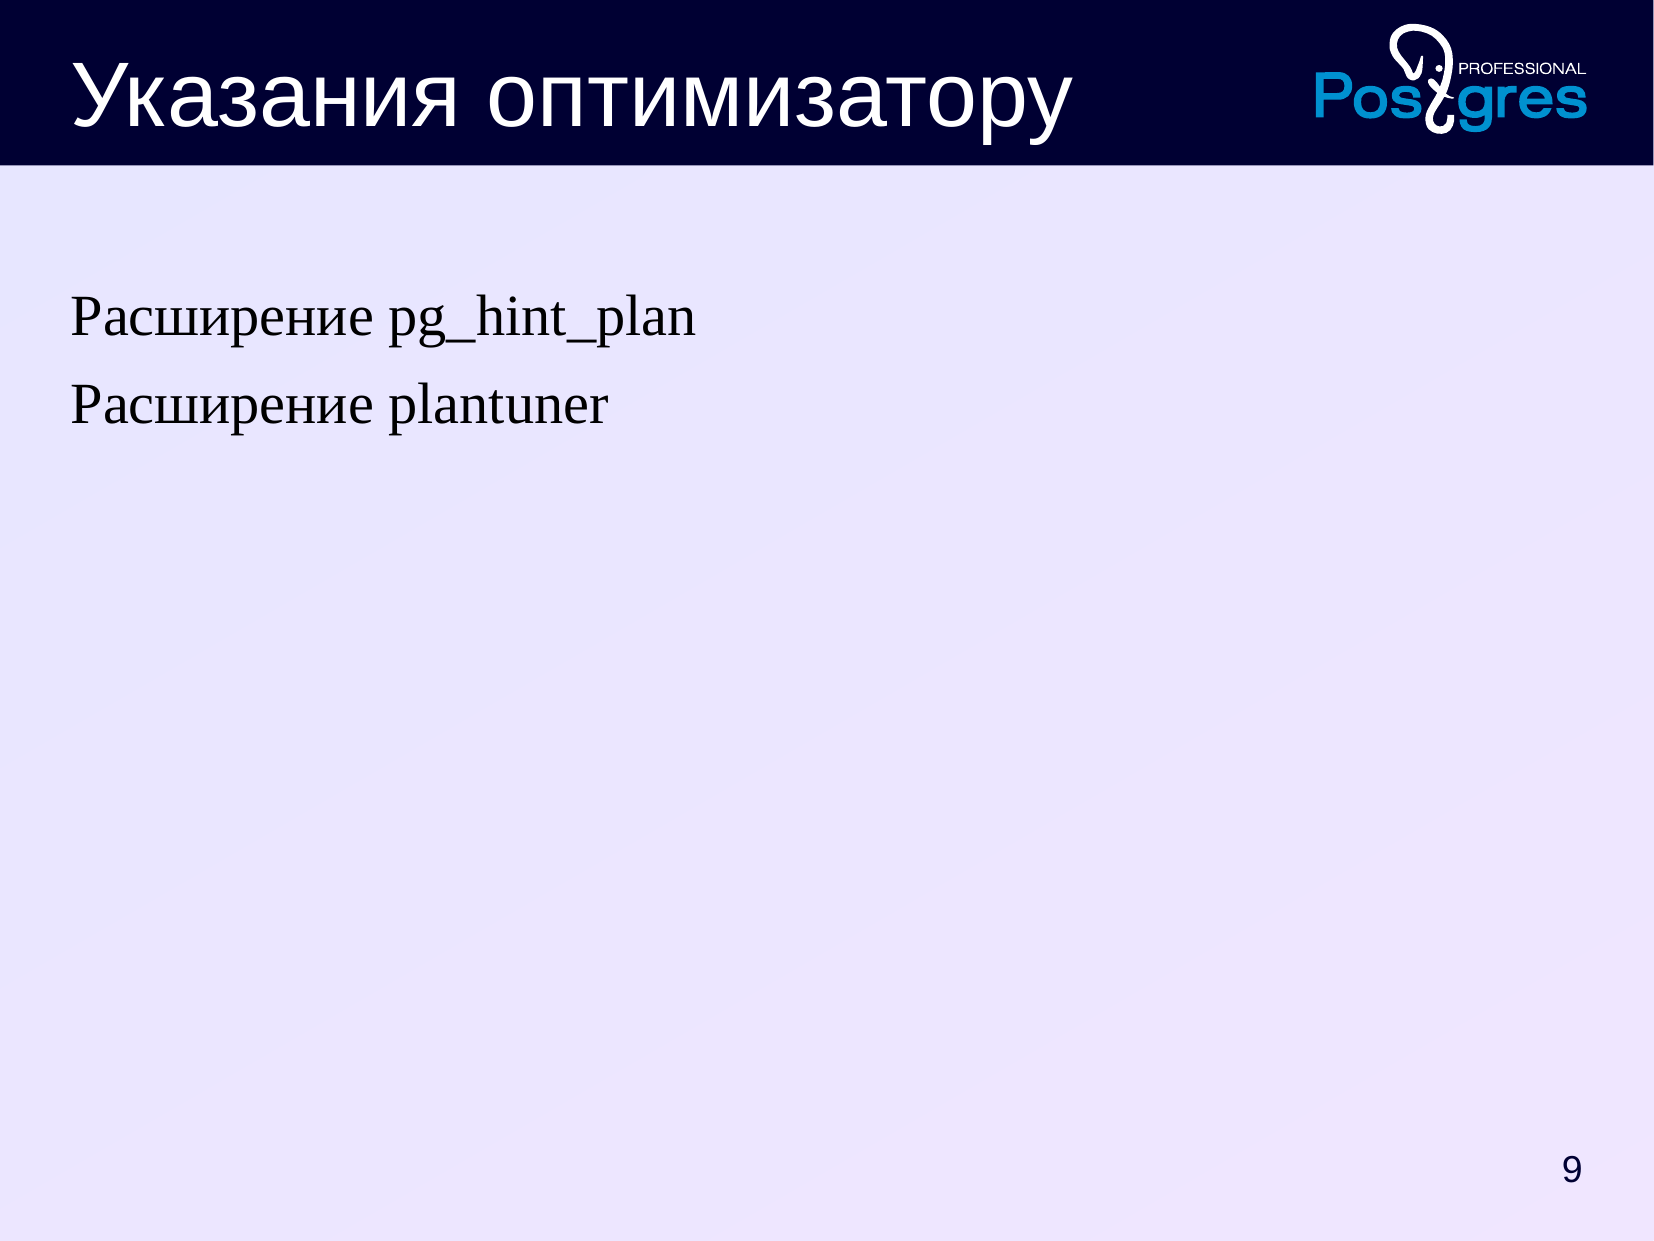

# Указания оптимизатору
Расширение pg_hint_plan
Расширение plantuner